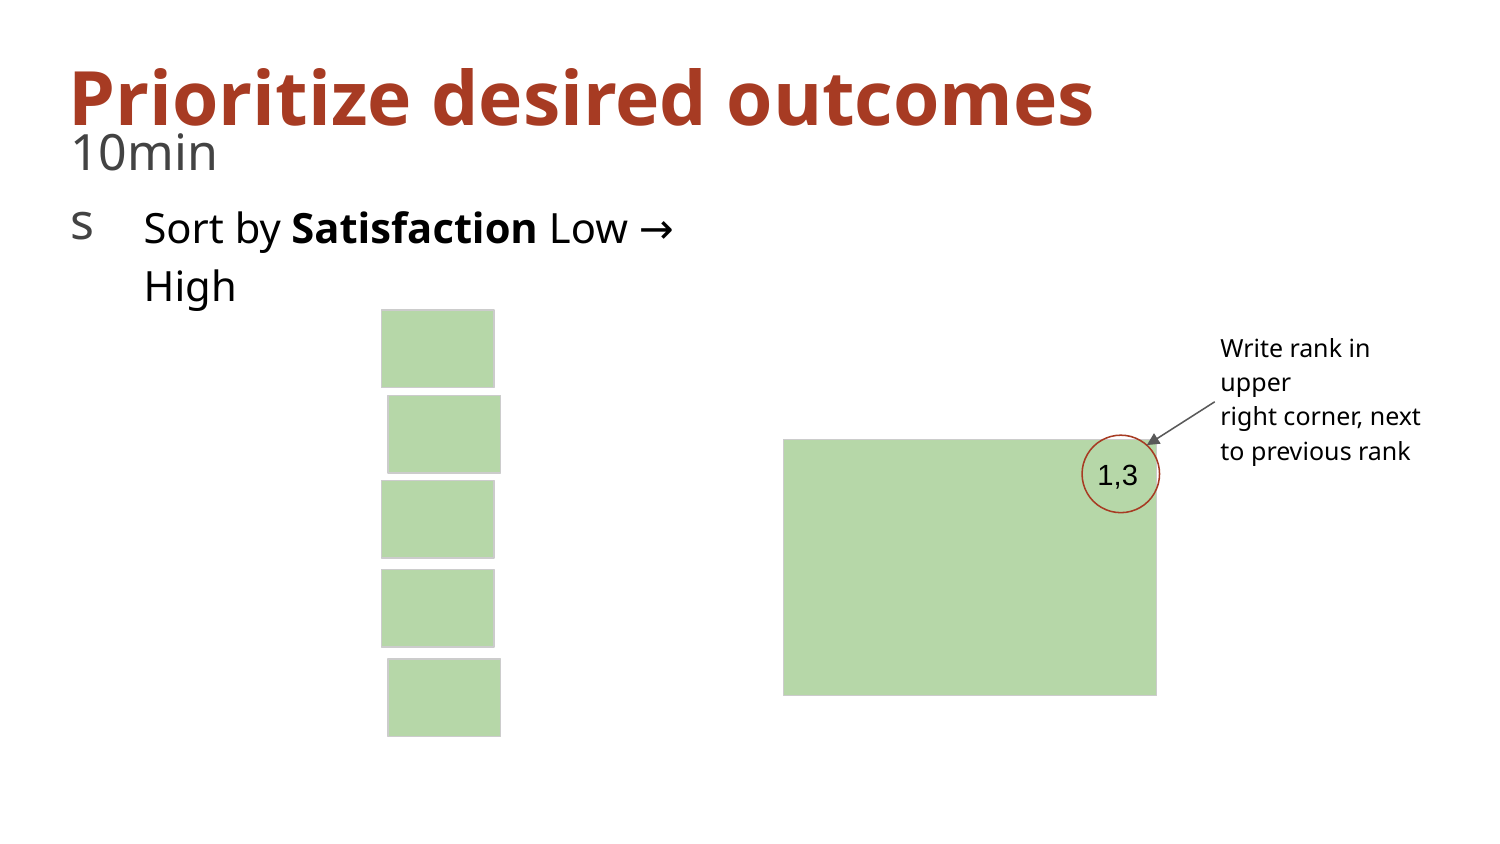

Prioritize desired outcomes
10mins
Sort by Satisfaction Low → High
Write rank in upper
right corner, next to previous rank
1,3